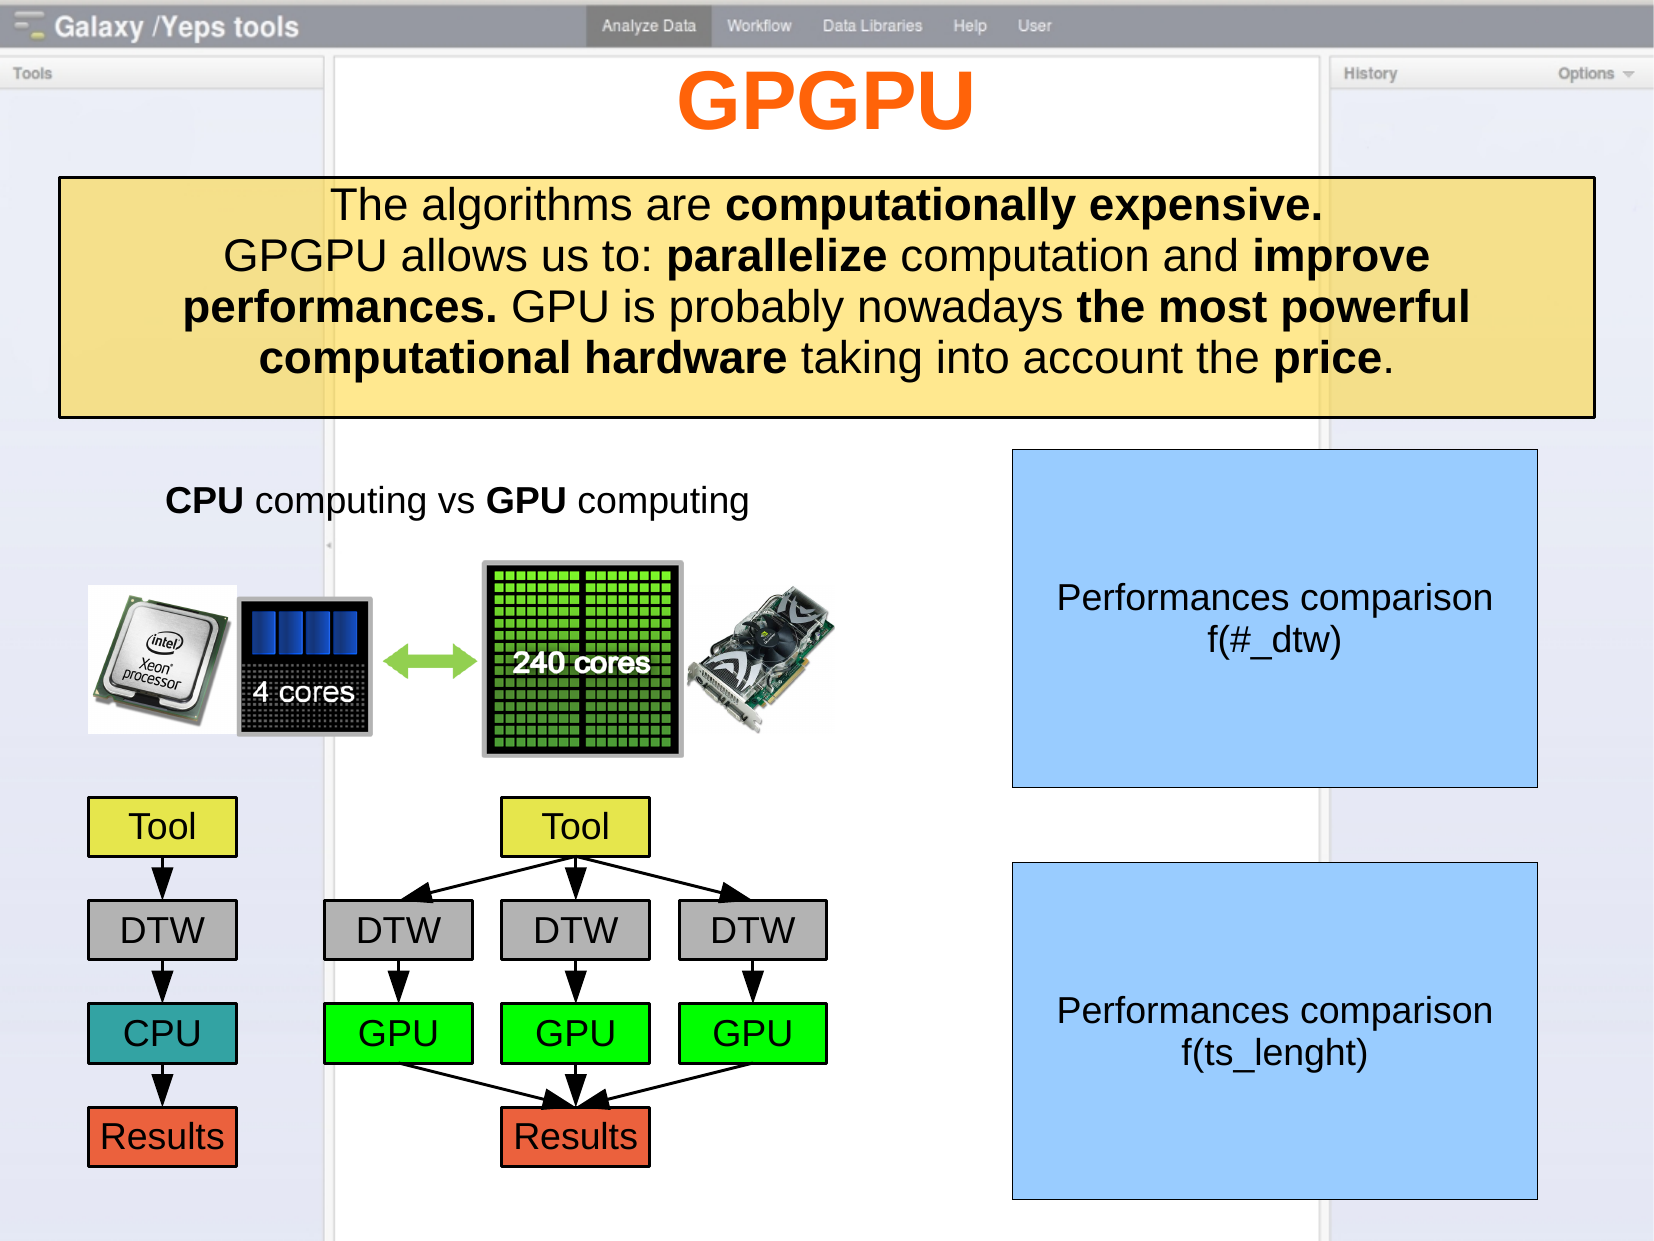

# GPGPU
The algorithms are computationally expensive.
GPGPU allows us to: parallelize computation and improve performances. GPU is probably nowadays the most powerful computational hardware taking into account the price.
Performances comparison
f(#_dtw)
CPU computing vs GPU computing
Tool
Tool
Performances comparison
f(ts_lenght)
DTW
DTW
DTW
DTW
CPU
GPU
GPU
GPU
Results
Results